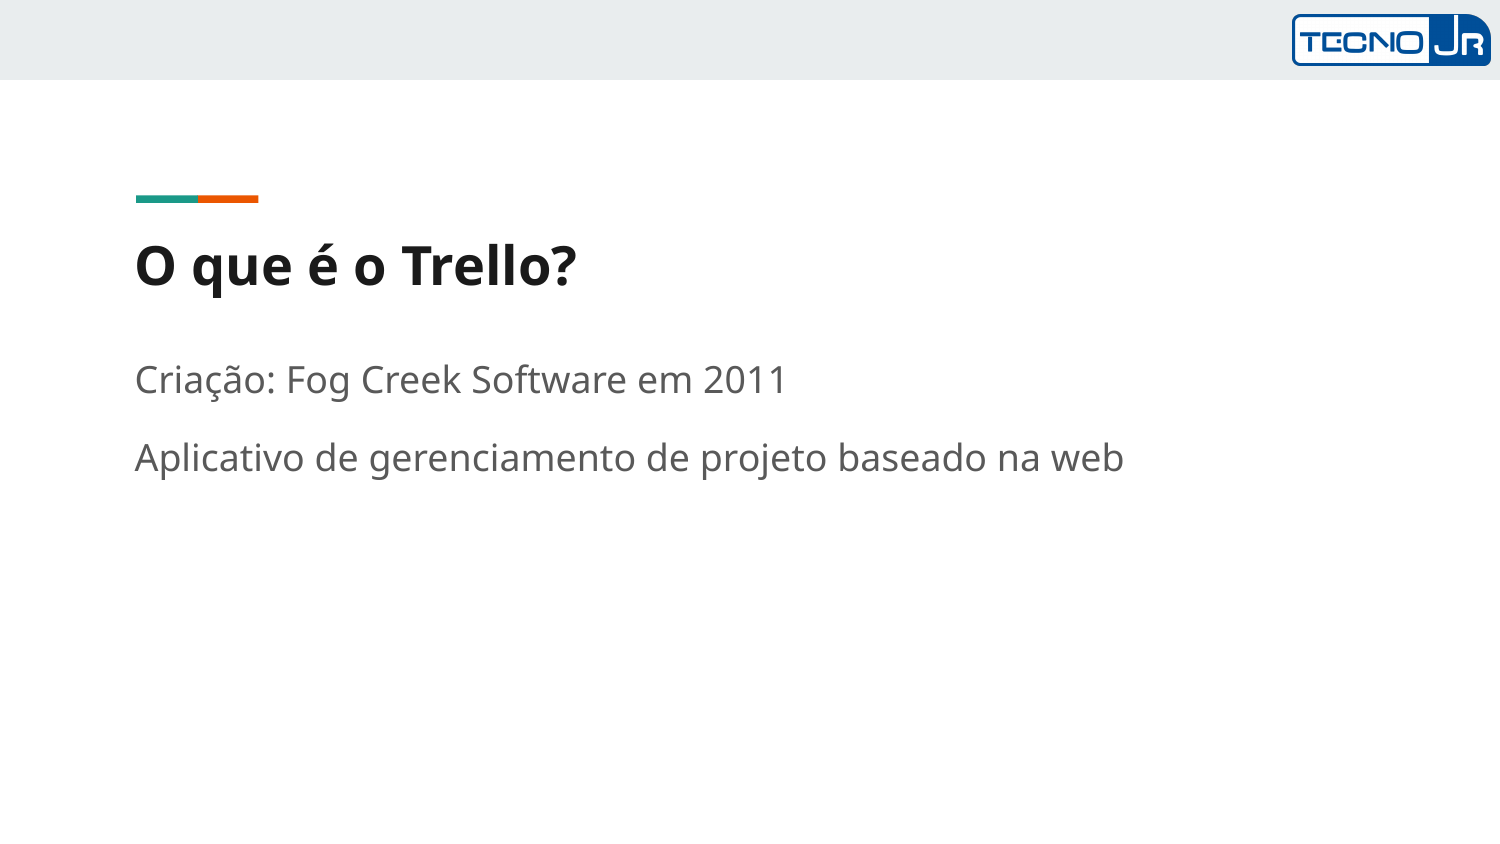

# O que é o Trello?
Criação: Fog Creek Software em 2011
Aplicativo de gerenciamento de projeto baseado na web